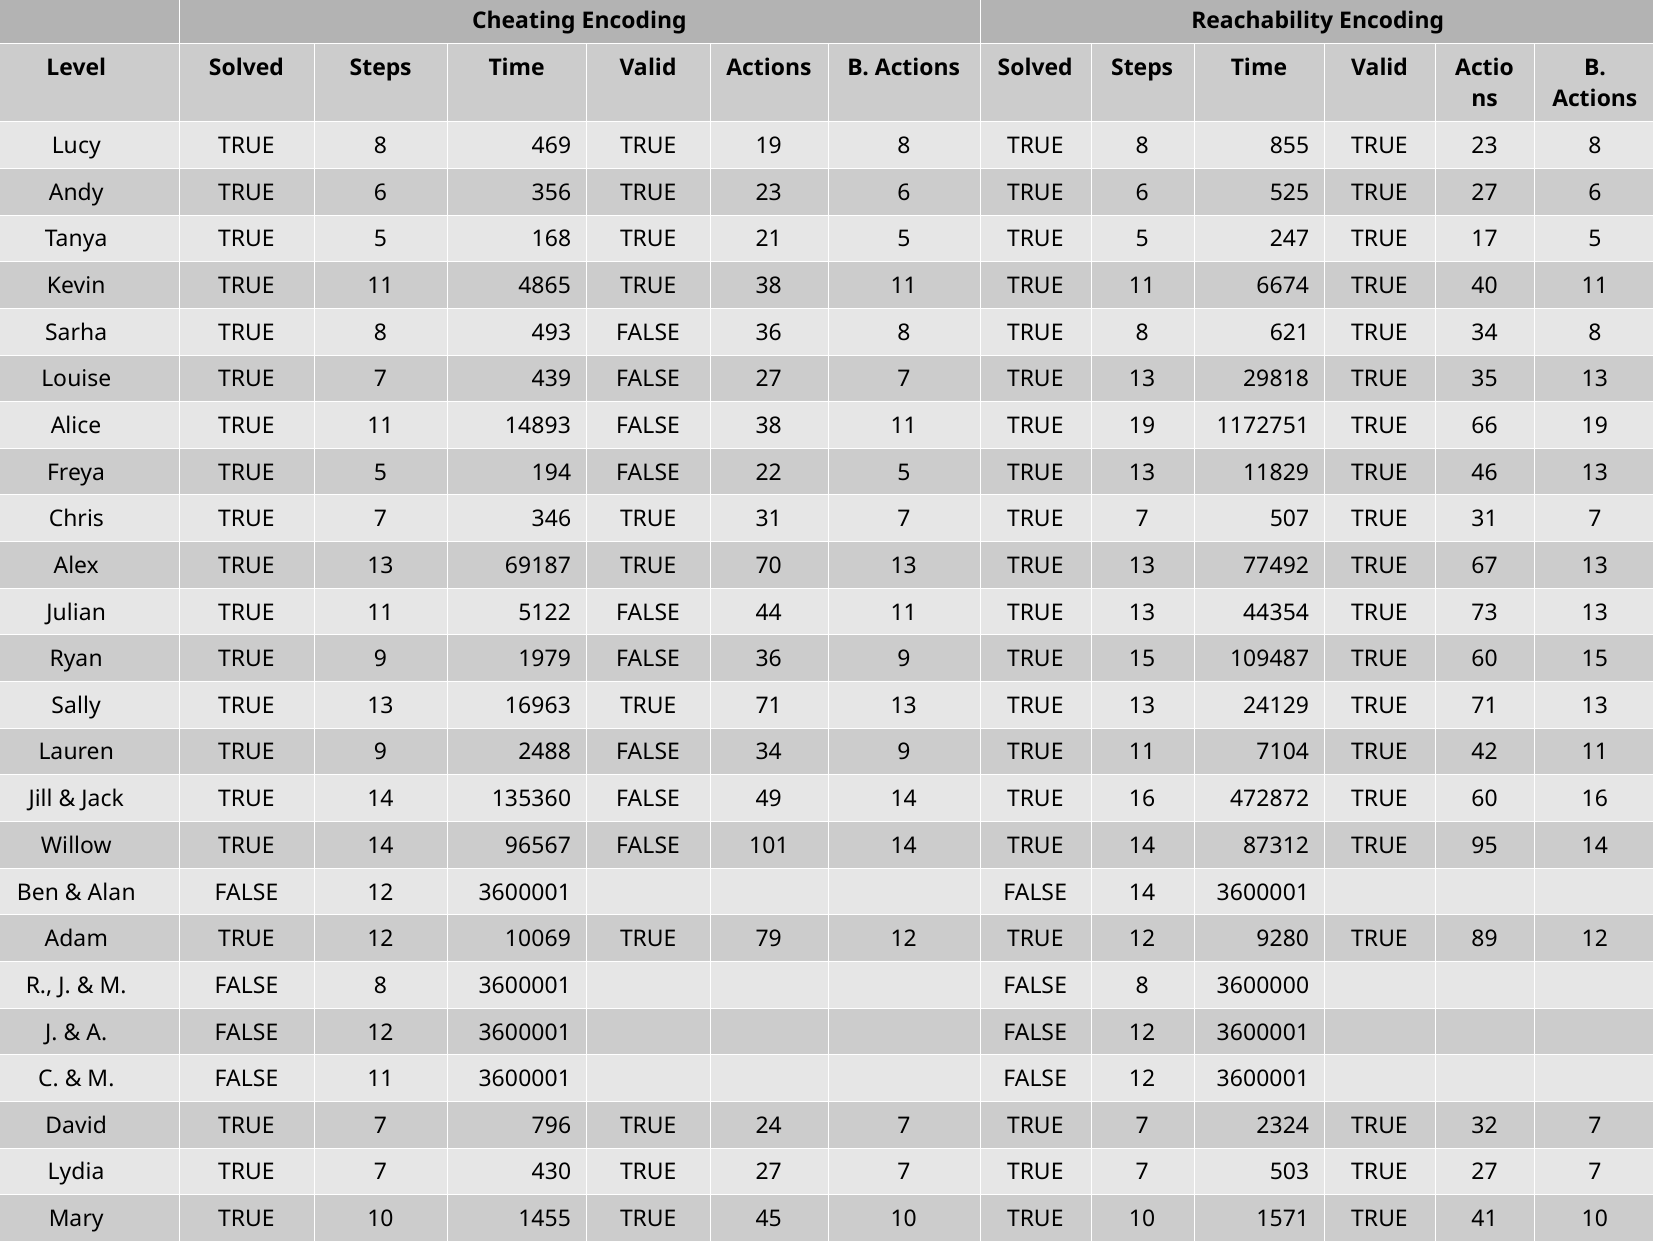

| | Cheating Encoding | | | | | | Reachability Encoding | | | | | |
| --- | --- | --- | --- | --- | --- | --- | --- | --- | --- | --- | --- | --- |
| Level | Solved | Steps | Time | Valid | Actions | B. Actions | Solved | Steps | Time | Valid | Actions | B. Actions |
| Lucy | TRUE | 8 | 469 | TRUE | 19 | 8 | TRUE | 8 | 855 | TRUE | 23 | 8 |
| Andy | TRUE | 6 | 356 | TRUE | 23 | 6 | TRUE | 6 | 525 | TRUE | 27 | 6 |
| Tanya | TRUE | 5 | 168 | TRUE | 21 | 5 | TRUE | 5 | 247 | TRUE | 17 | 5 |
| Kevin | TRUE | 11 | 4865 | TRUE | 38 | 11 | TRUE | 11 | 6674 | TRUE | 40 | 11 |
| Sarha | TRUE | 8 | 493 | FALSE | 36 | 8 | TRUE | 8 | 621 | TRUE | 34 | 8 |
| Louise | TRUE | 7 | 439 | FALSE | 27 | 7 | TRUE | 13 | 29818 | TRUE | 35 | 13 |
| Alice | TRUE | 11 | 14893 | FALSE | 38 | 11 | TRUE | 19 | 1172751 | TRUE | 66 | 19 |
| Freya | TRUE | 5 | 194 | FALSE | 22 | 5 | TRUE | 13 | 11829 | TRUE | 46 | 13 |
| Chris | TRUE | 7 | 346 | TRUE | 31 | 7 | TRUE | 7 | 507 | TRUE | 31 | 7 |
| Alex | TRUE | 13 | 69187 | TRUE | 70 | 13 | TRUE | 13 | 77492 | TRUE | 67 | 13 |
| Julian | TRUE | 11 | 5122 | FALSE | 44 | 11 | TRUE | 13 | 44354 | TRUE | 73 | 13 |
| Ryan | TRUE | 9 | 1979 | FALSE | 36 | 9 | TRUE | 15 | 109487 | TRUE | 60 | 15 |
| Sally | TRUE | 13 | 16963 | TRUE | 71 | 13 | TRUE | 13 | 24129 | TRUE | 71 | 13 |
| Lauren | TRUE | 9 | 2488 | FALSE | 34 | 9 | TRUE | 11 | 7104 | TRUE | 42 | 11 |
| Jill & Jack | TRUE | 14 | 135360 | FALSE | 49 | 14 | TRUE | 16 | 472872 | TRUE | 60 | 16 |
| Willow | TRUE | 14 | 96567 | FALSE | 101 | 14 | TRUE | 14 | 87312 | TRUE | 95 | 14 |
| Ben & Alan | FALSE | 12 | 3600001 | | | | FALSE | 14 | 3600001 | | | |
| Adam | TRUE | 12 | 10069 | TRUE | 79 | 12 | TRUE | 12 | 9280 | TRUE | 89 | 12 |
| R., J. & M. | FALSE | 8 | 3600001 | | | | FALSE | 8 | 3600000 | | | |
| J. & A. | FALSE | 12 | 3600001 | | | | FALSE | 12 | 3600001 | | | |
| C. & M. | FALSE | 11 | 3600001 | | | | FALSE | 12 | 3600001 | | | |
| David | TRUE | 7 | 796 | TRUE | 24 | 7 | TRUE | 7 | 2324 | TRUE | 32 | 7 |
| Lydia | TRUE | 7 | 430 | TRUE | 27 | 7 | TRUE | 7 | 503 | TRUE | 27 | 7 |
| Mary | TRUE | 10 | 1455 | TRUE | 45 | 10 | TRUE | 10 | 1571 | TRUE | 41 | 10 |
| Helen | TRUE | 11 | 8748 | TRUE | 52 | 11 | TRUE | 11 | 11899 | TRUE | 58 | 11 |
| Paul | TRUE | 9 | 1203 | FALSE | 40 | 9 | TRUE | 26 | 216808 | TRUE | 72 | 26 |
| Kate | TRUE | 10 | 7868 | TRUE | 53 | 10 | TRUE | 10 | 6400 | TRUE | 37 | 10 |
| Rebecca | TRUE | 2 | 34 | FALSE | 11 | 2 | TRUE | 6 | 255 | TRUE | 24 | 6 |
| William | TRUE | 13 | 9434 | FALSE | 67 | 13 | TRUE | 15 | 14590 | TRUE | 57 | 15 |
| Z. & R. | FALSE | 10 | 3600001 | | | | FALSE | 11 | 3600002 | | | |
28